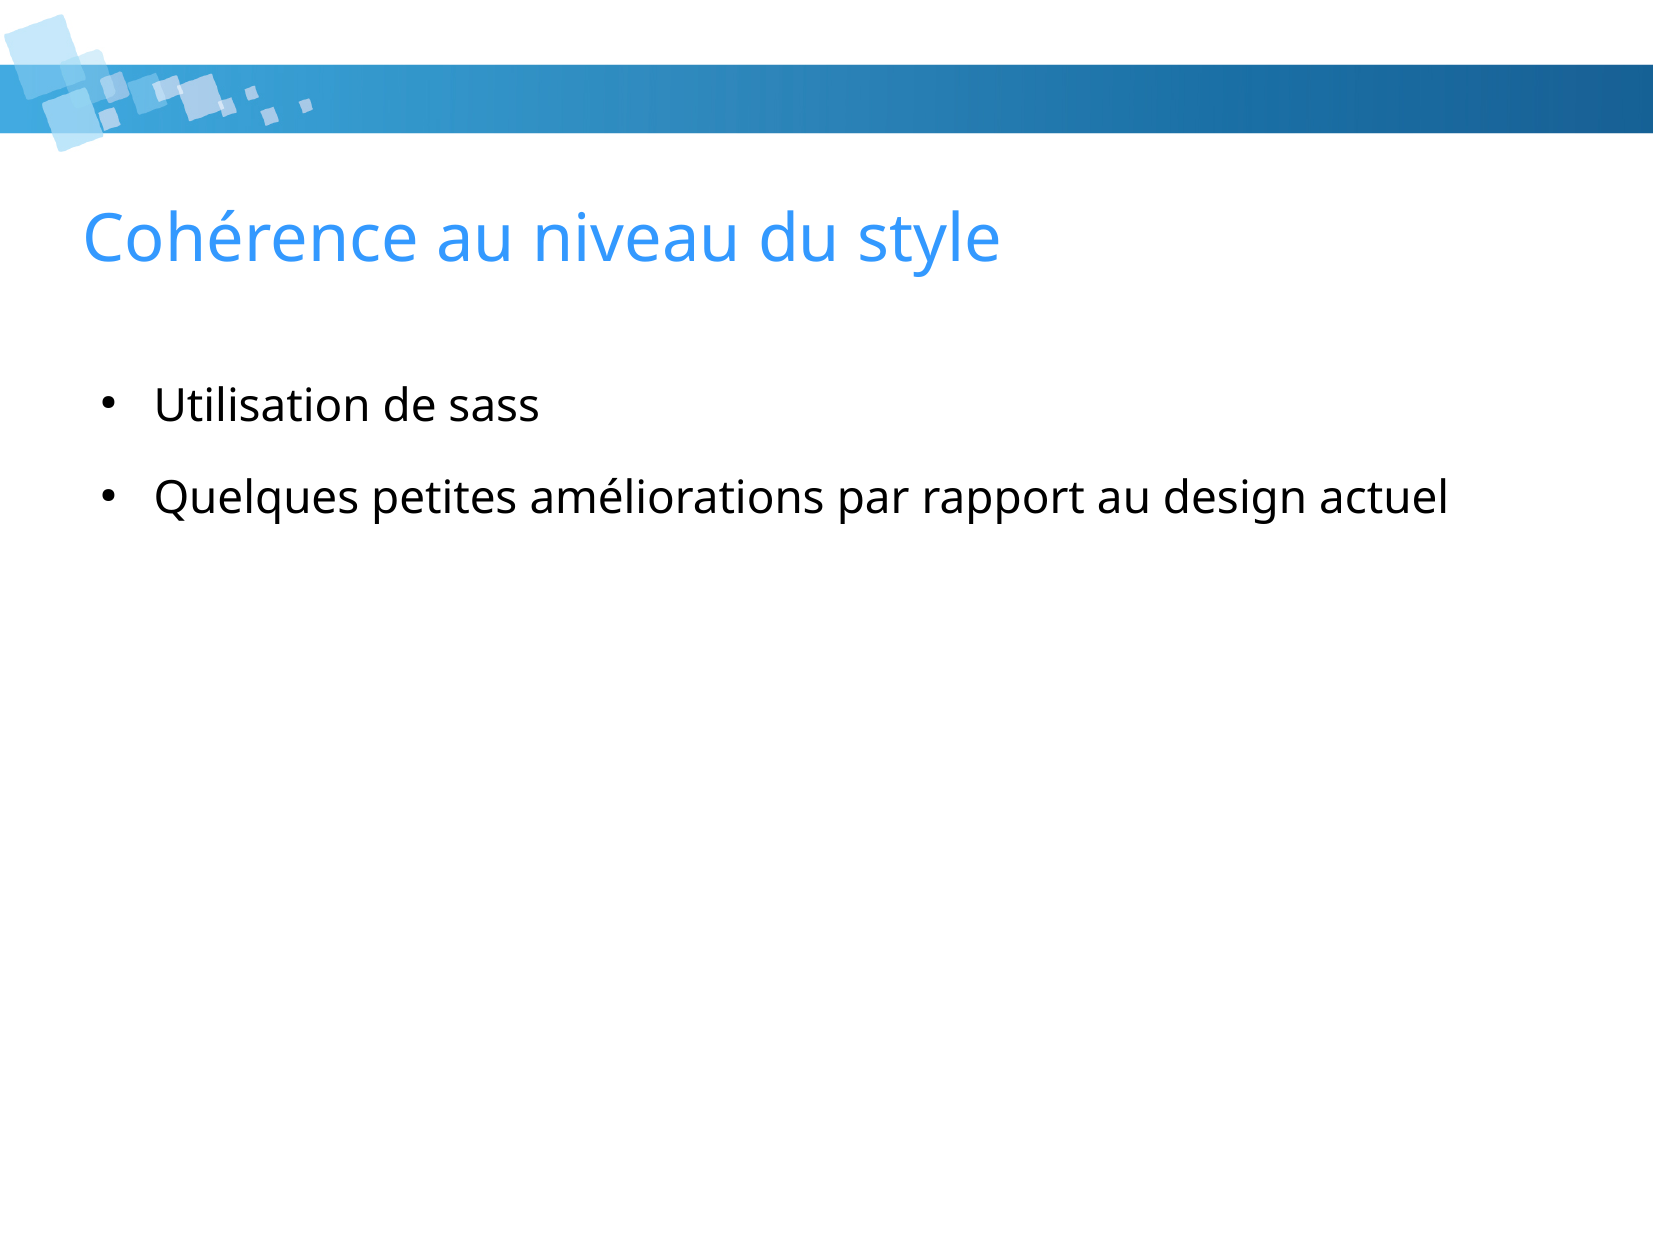

# Cohérence au niveau du style
Utilisation de sass
Quelques petites améliorations par rapport au design actuel